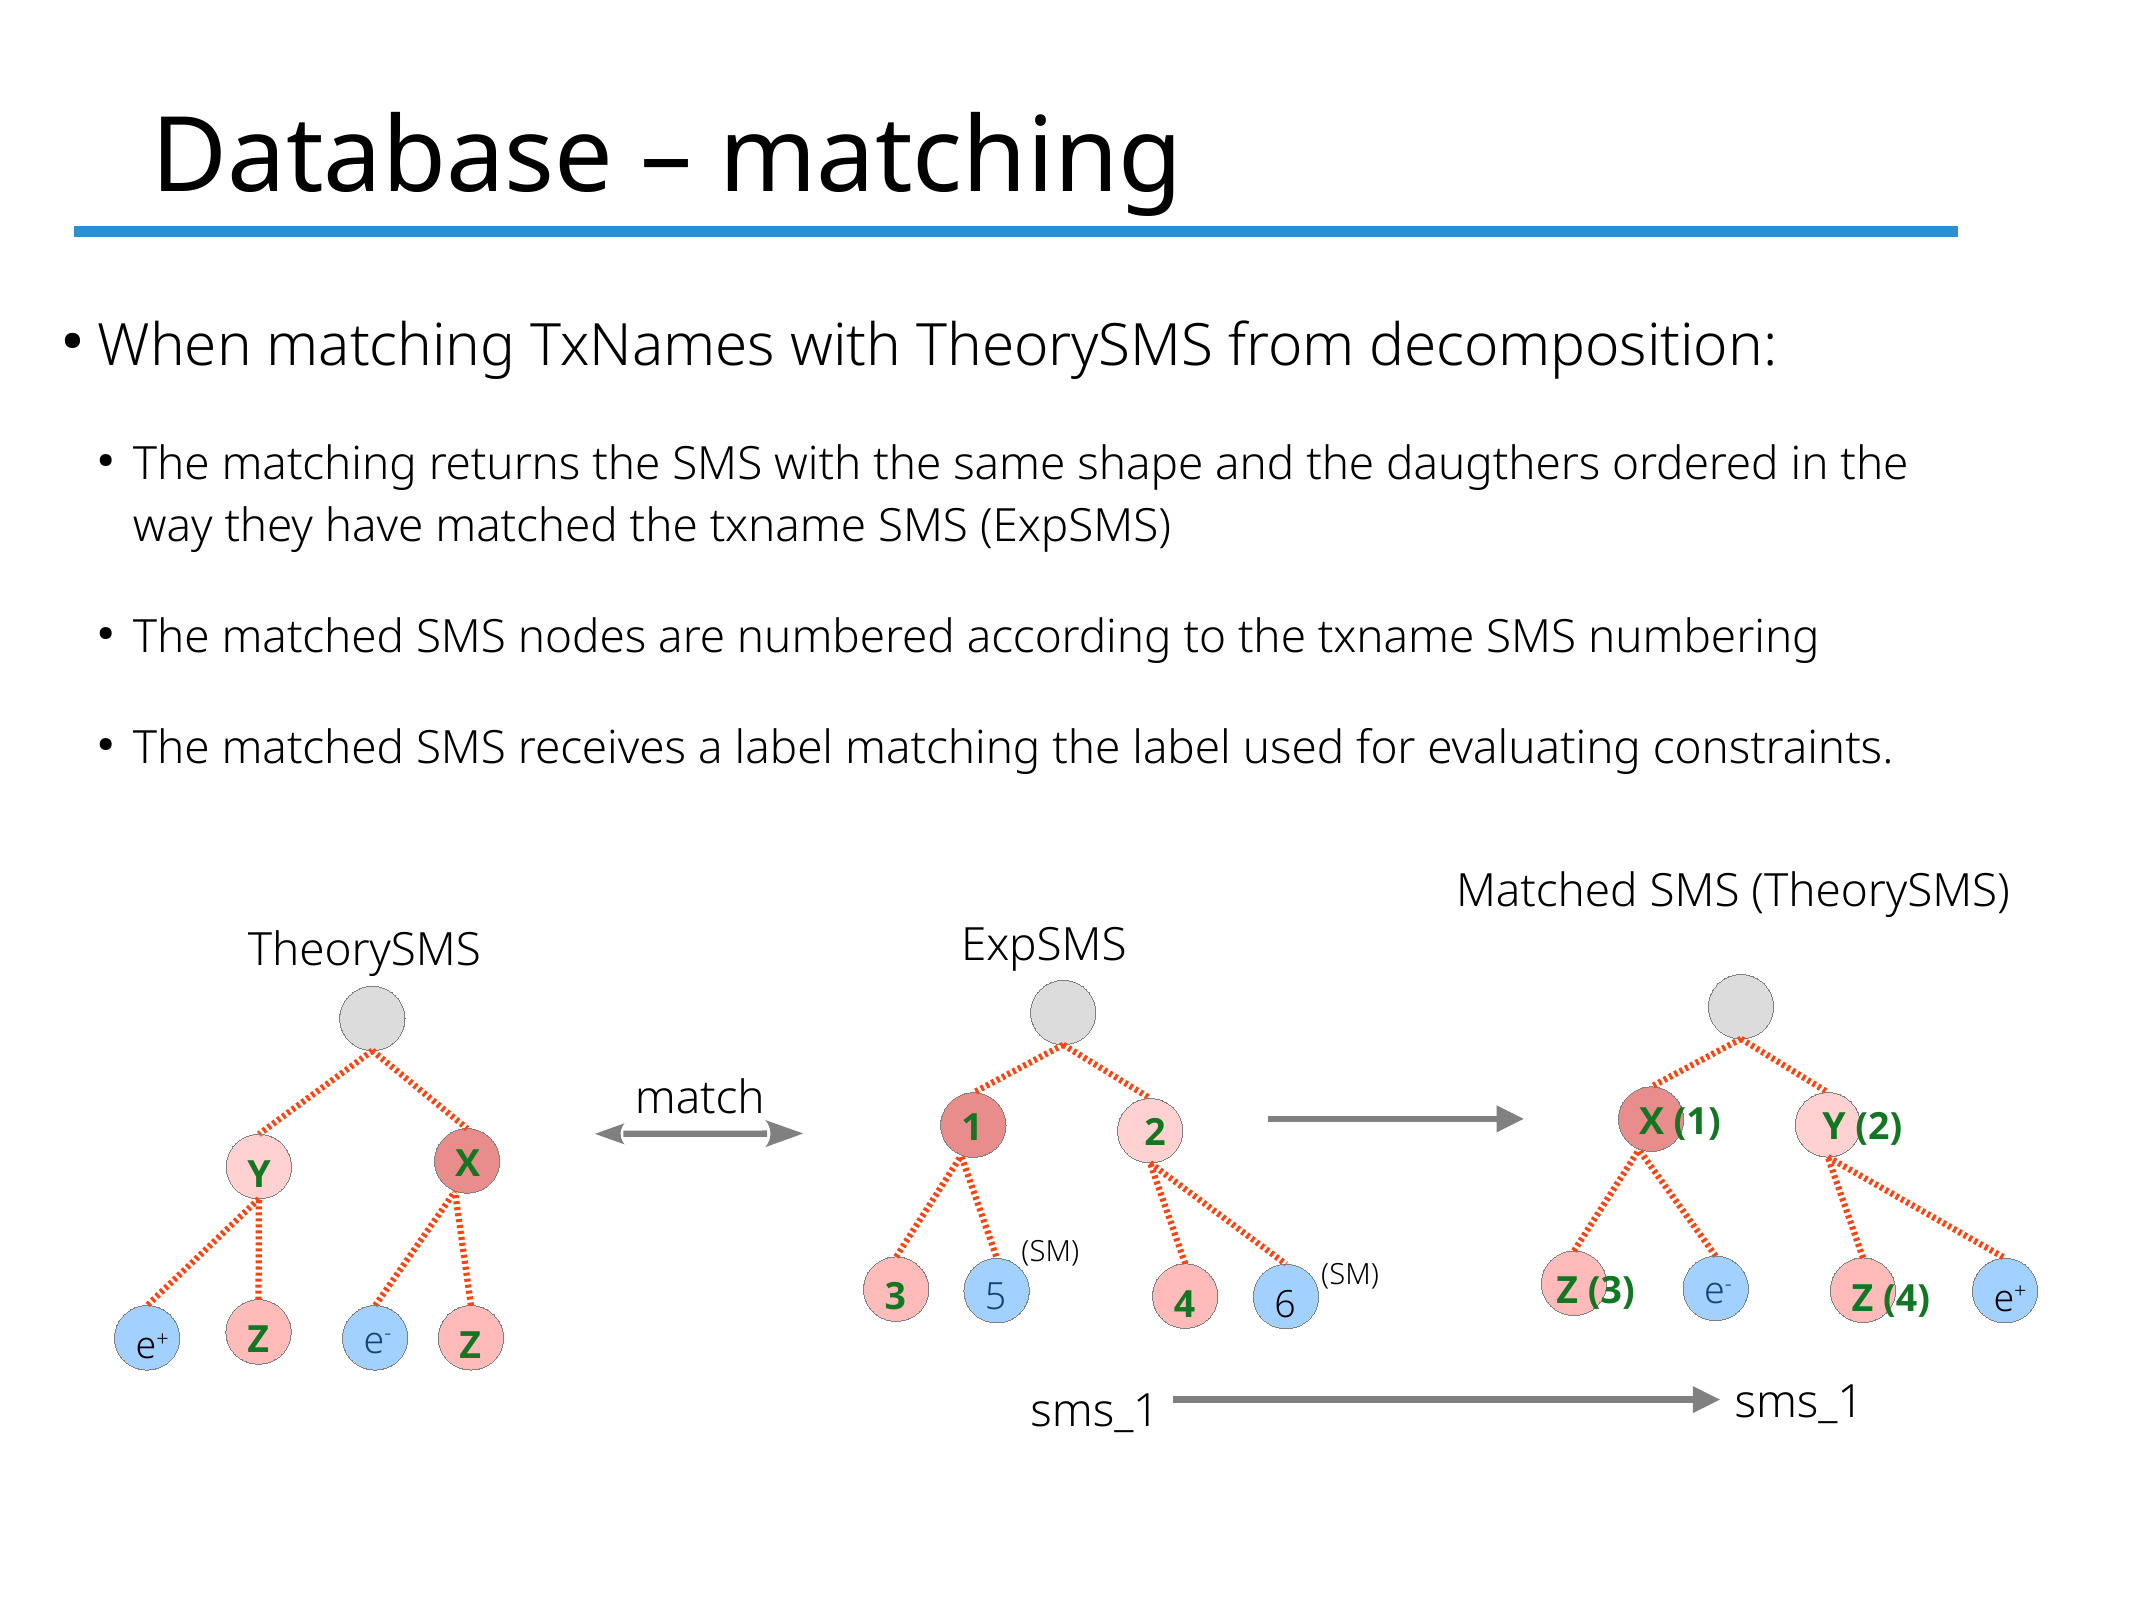

Database – matching
When matching TxNames with TheorySMS from decomposition:
The matching returns the SMS with the same shape and the daugthers ordered in the way they have matched the txname SMS (ExpSMS)
The matched SMS nodes are numbered according to the txname SMS numbering
The matched SMS receives a label matching the label used for evaluating constraints.
Matched SMS (TheorySMS)
ExpSMS
TheorySMS
match
X (1)
Y (2)
1
2
X
Y
(SM)
(SM)
Z (3)
e-
3
5
Z (4)
e+
4
6
Z
e-
Z
e+
sms_1
sms_1